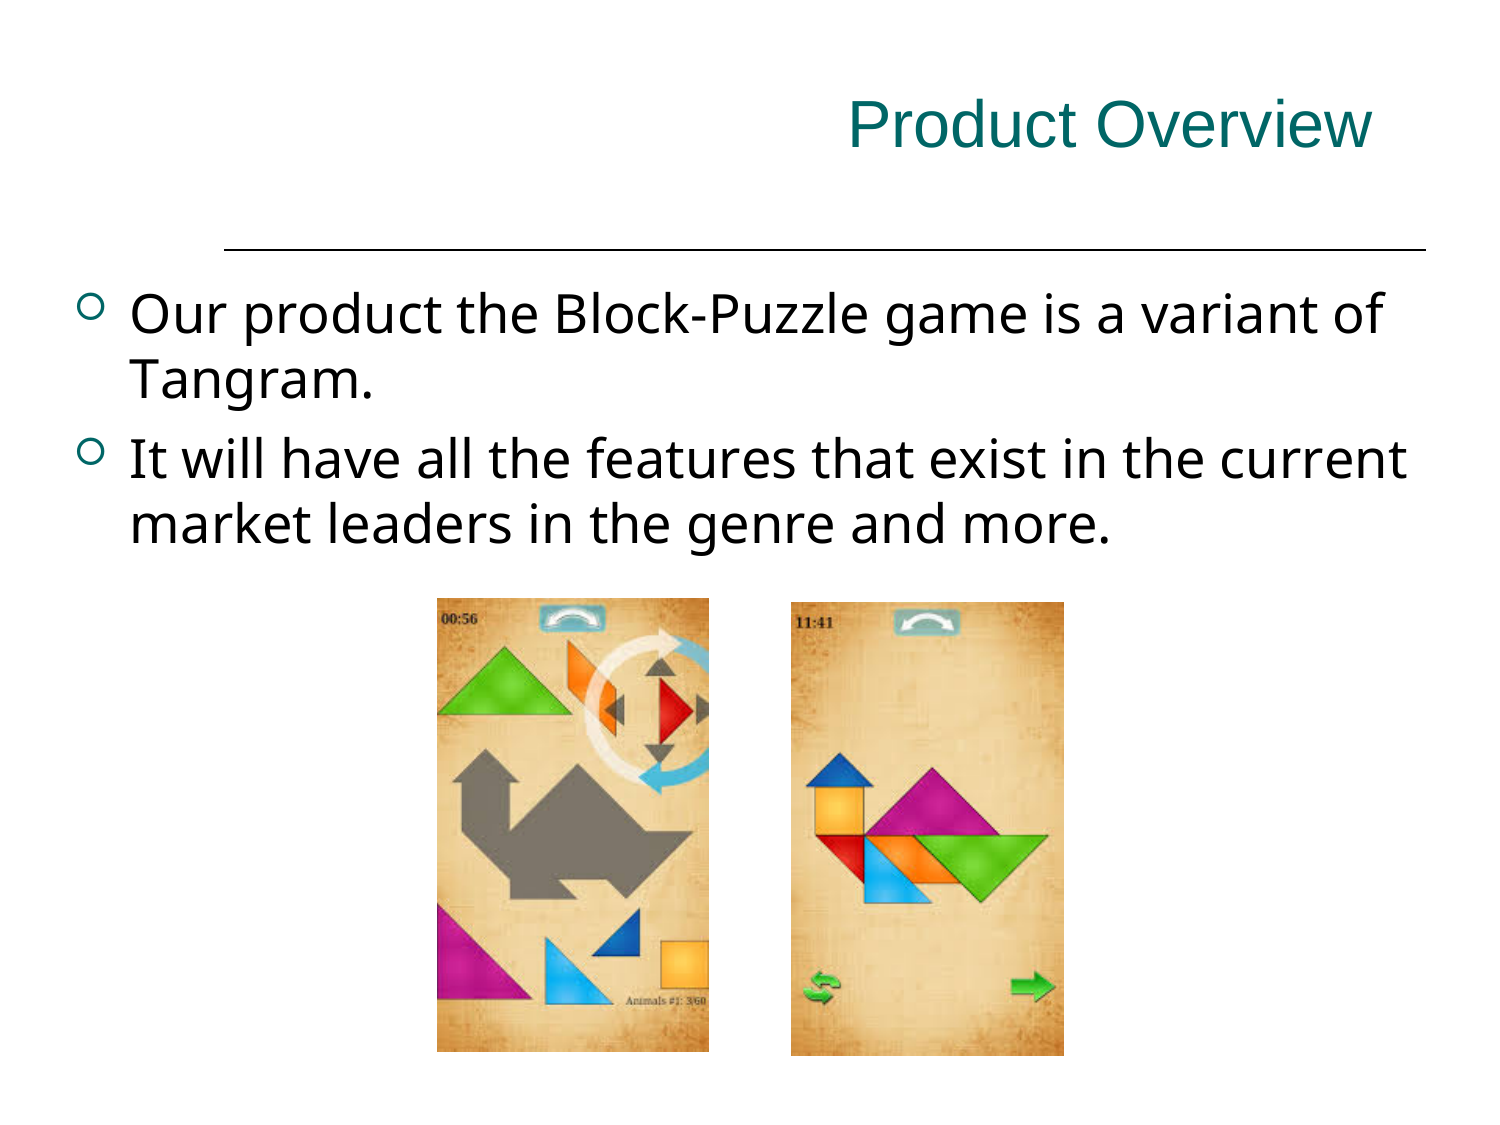

Product Overview
Our product the Block-Puzzle game is a variant of Tangram.
It will have all the features that exist in the current market leaders in the genre and more.